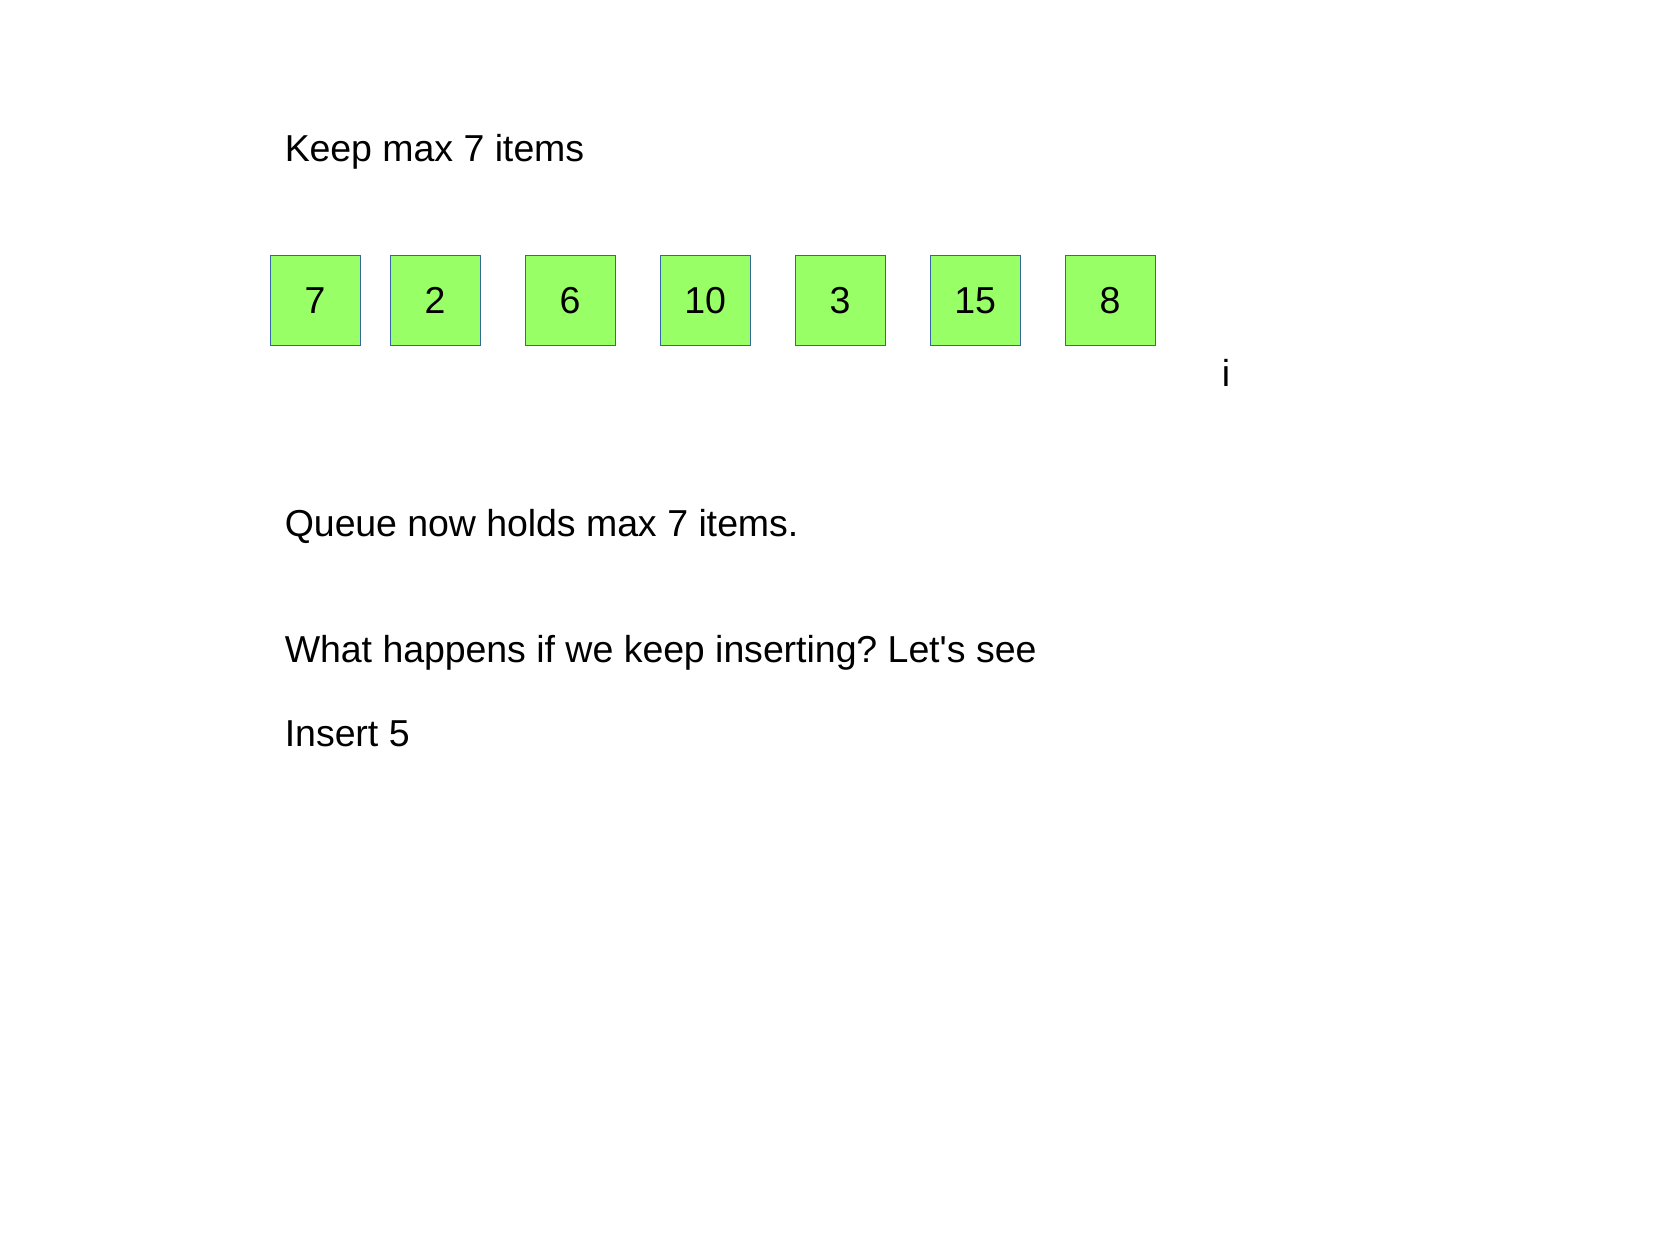

Keep max 7 items
7
2
6
10
3
15
8
i
Queue now holds max 7 items.
What happens if we keep inserting? Let's see
Insert 5